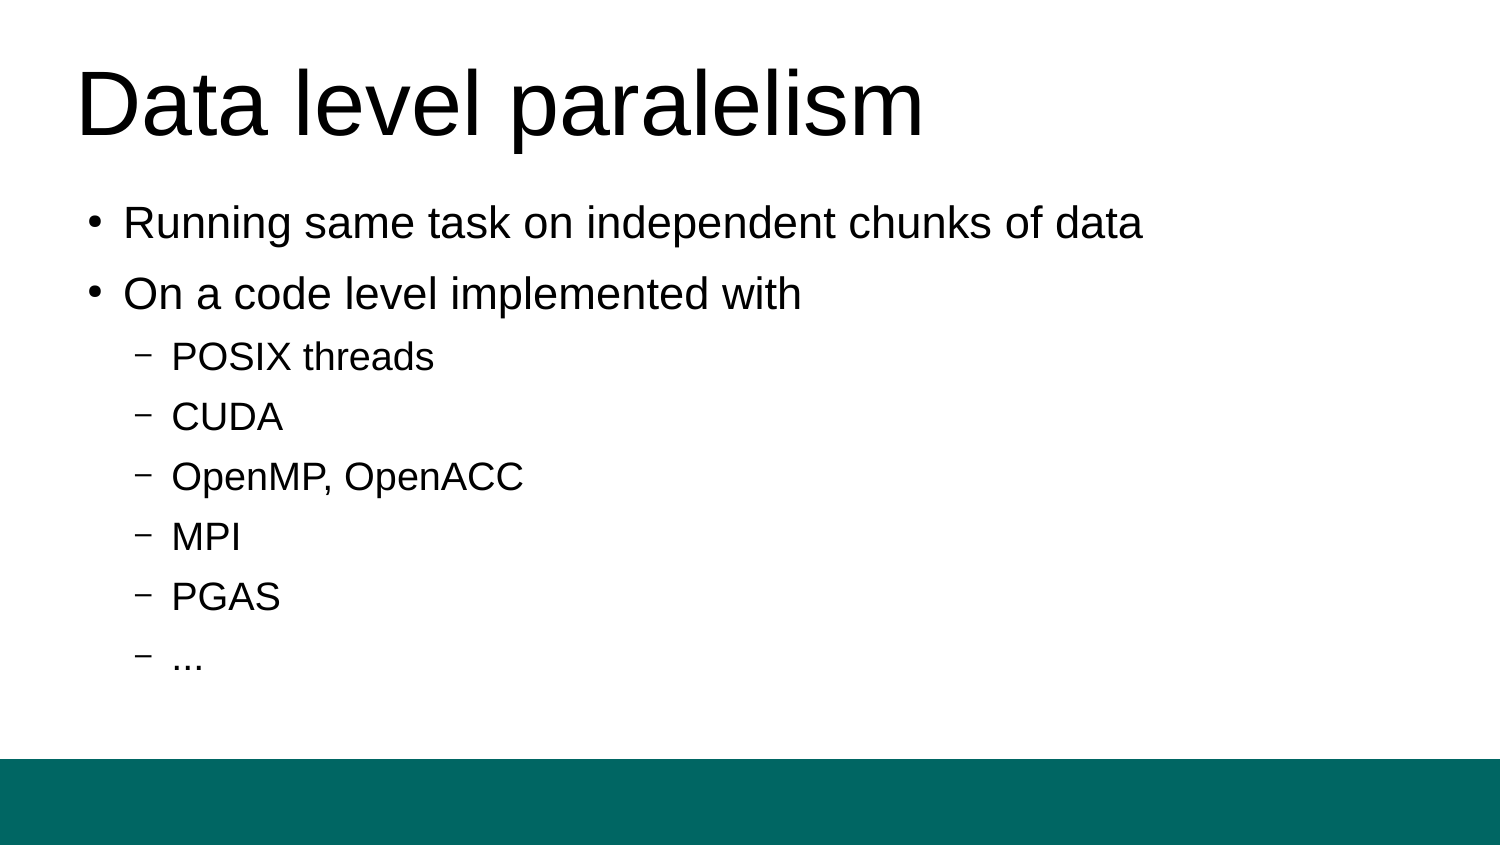

# Data level paralelism
Running same task on independent chunks of data
On a code level implemented with
POSIX threads
CUDA
OpenMP, OpenACC
MPI
PGAS
...